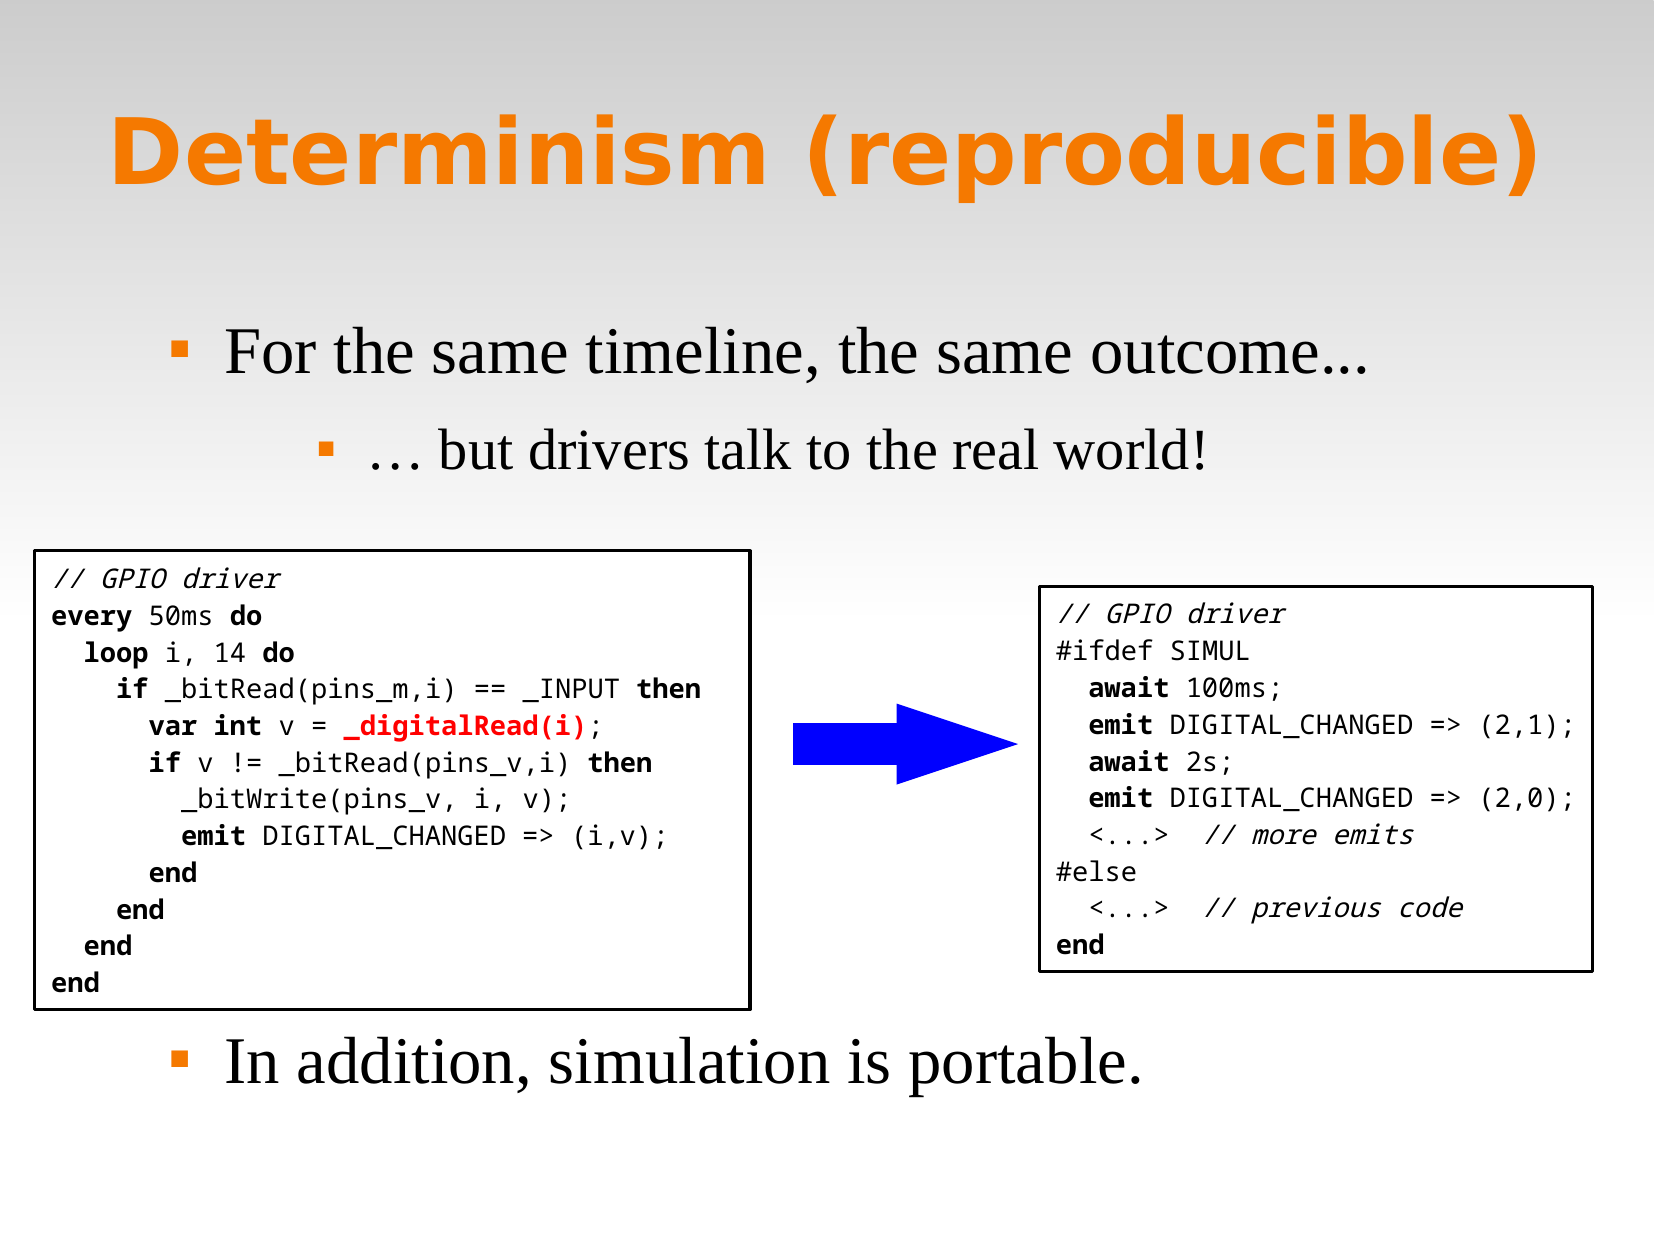

# Determinism (reproducible)
For the same timeline, the same outcome...
… but drivers talk to the real world!
In addition, simulation is portable.
// GPIO driver
every 50ms do
 loop i, 14 do
 if _bitRead(pins_m,i) == _INPUT then
 var int v = _digitalRead(i);
 if v != _bitRead(pins_v,i) then
 _bitWrite(pins_v, i, v);
 emit DIGITAL_CHANGED => (i,v);
 end
 end
 end
end
// GPIO driver
#ifdef SIMUL
 await 100ms;
 emit DIGITAL_CHANGED => (2,1);
 await 2s;
 emit DIGITAL_CHANGED => (2,0);
 <...> // more emits
#else
 <...> // previous code
end